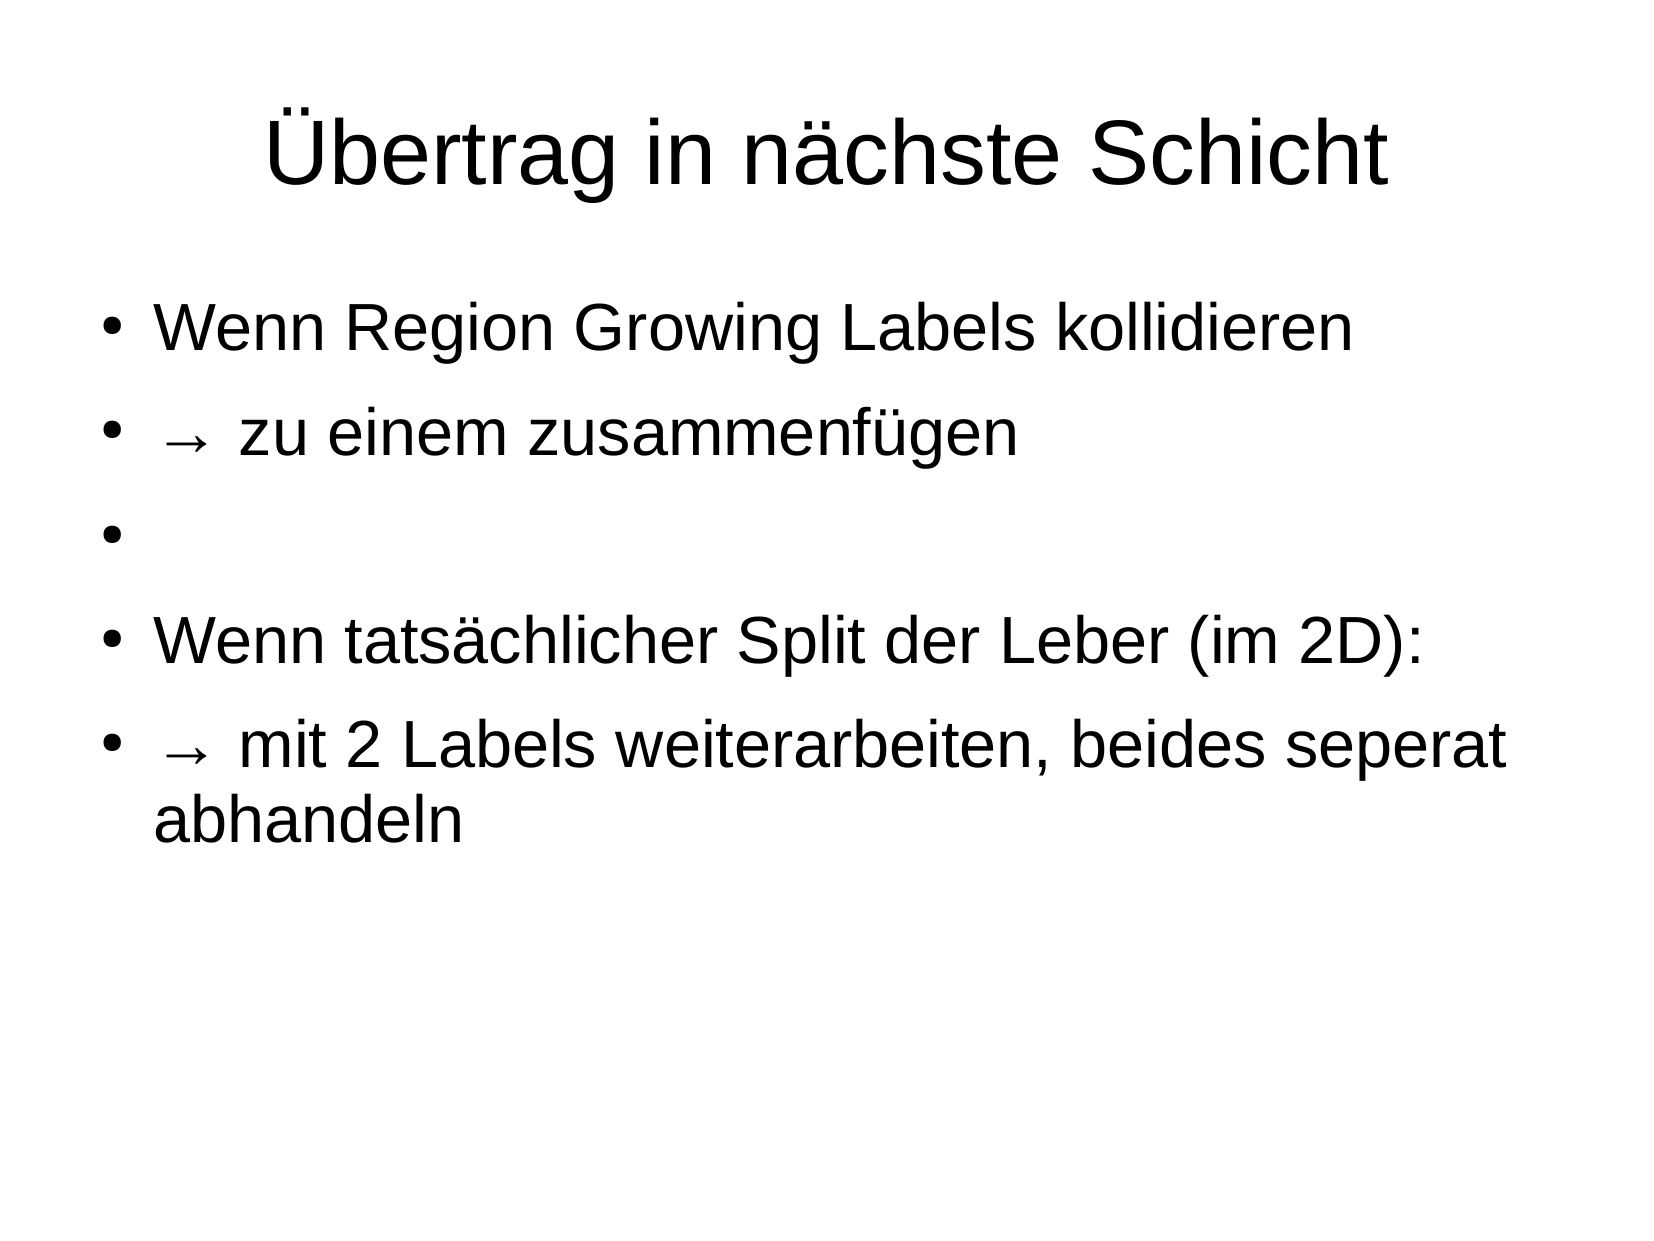

# Übertrag in nächste Schicht
Wenn Region Growing Labels kollidieren
→ zu einem zusammenfügen
Wenn tatsächlicher Split der Leber (im 2D):
→ mit 2 Labels weiterarbeiten, beides seperat abhandeln